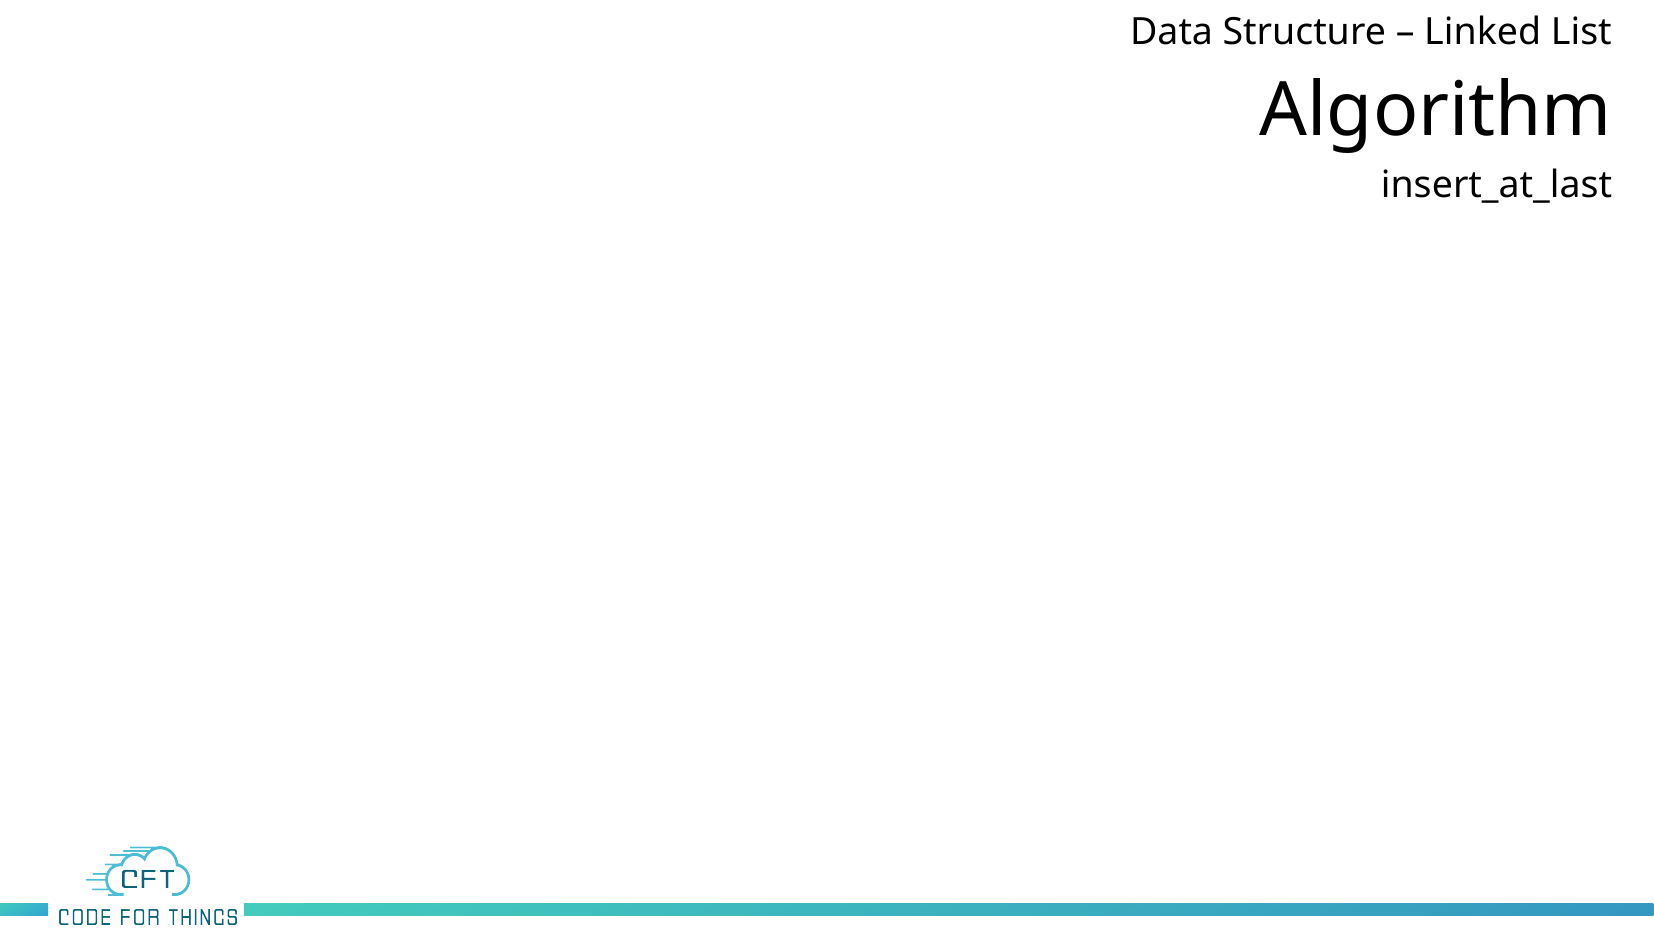

# Data Structure – Linked List Algorithm insert_at_last